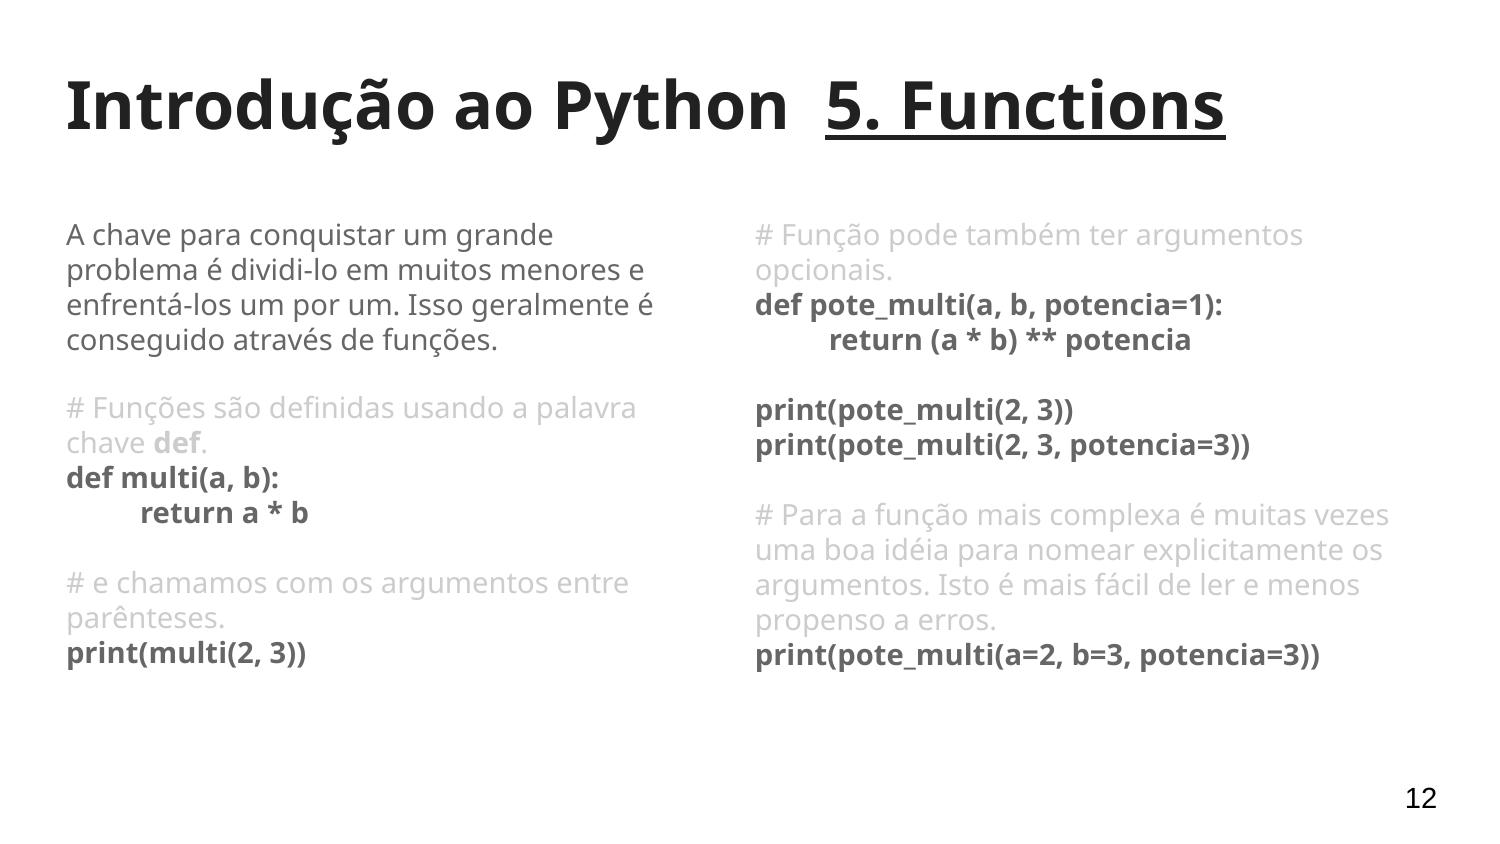

# Introdução ao Python 5. Functions
A chave para conquistar um grande problema é dividi-lo em muitos menores e enfrentá-los um por um. Isso geralmente é conseguido através de funções.
# Funções são definidas usando a palavra chave def.
def multi(a, b):
	return a * b
# e chamamos com os argumentos entre parênteses.
print(multi(2, 3))
# Função pode também ter argumentos opcionais.
def pote_multi(a, b, potencia=1):
	return (a * b) ** potencia
print(pote_multi(2, 3))
print(pote_multi(2, 3, potencia=3))
# Para a função mais complexa é muitas vezes uma boa idéia para nomear explicitamente os argumentos. Isto é mais fácil de ler e menos propenso a erros.
print(pote_multi(a=2, b=3, potencia=3))